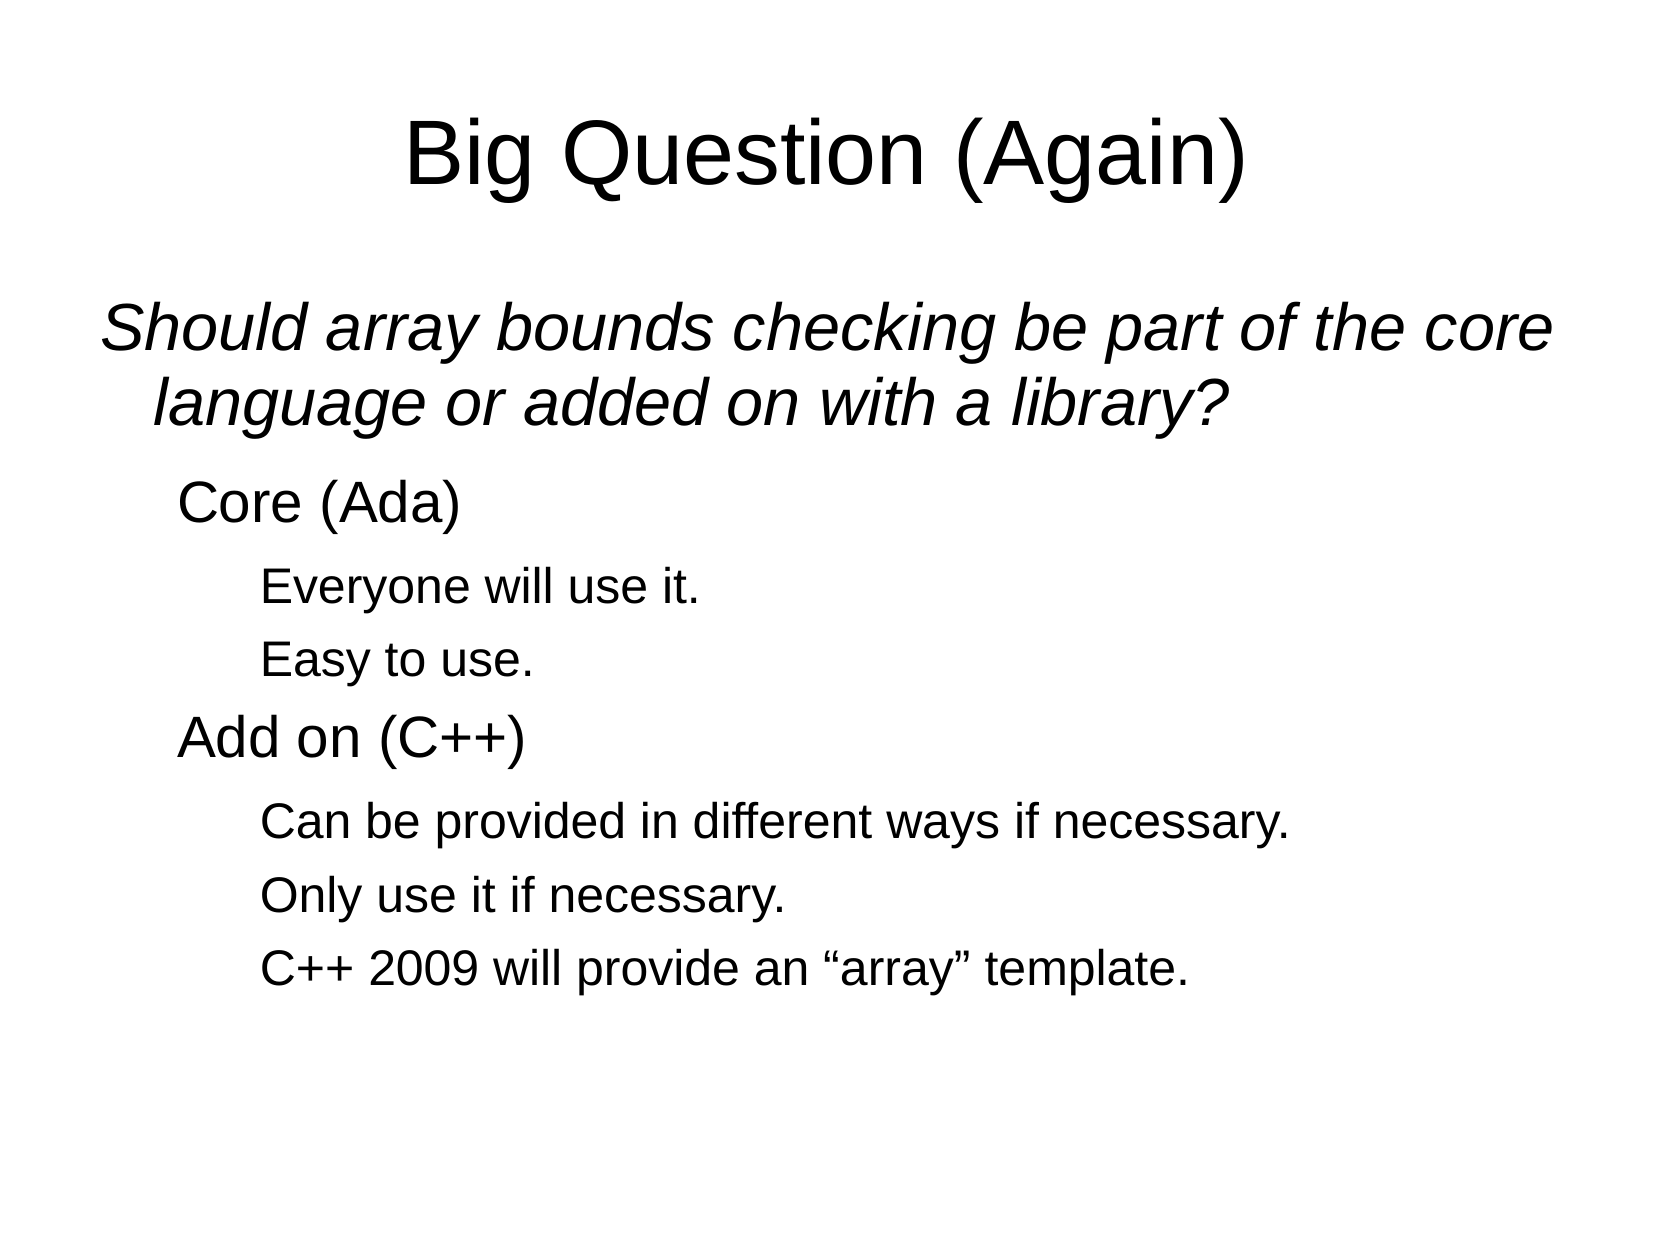

# Big Question (Again)
Should array bounds checking be part of the core language or added on with a library?
Core (Ada)
Everyone will use it.
Easy to use.
Add on (C++)
Can be provided in different ways if necessary.
Only use it if necessary.
C++ 2009 will provide an “array” template.